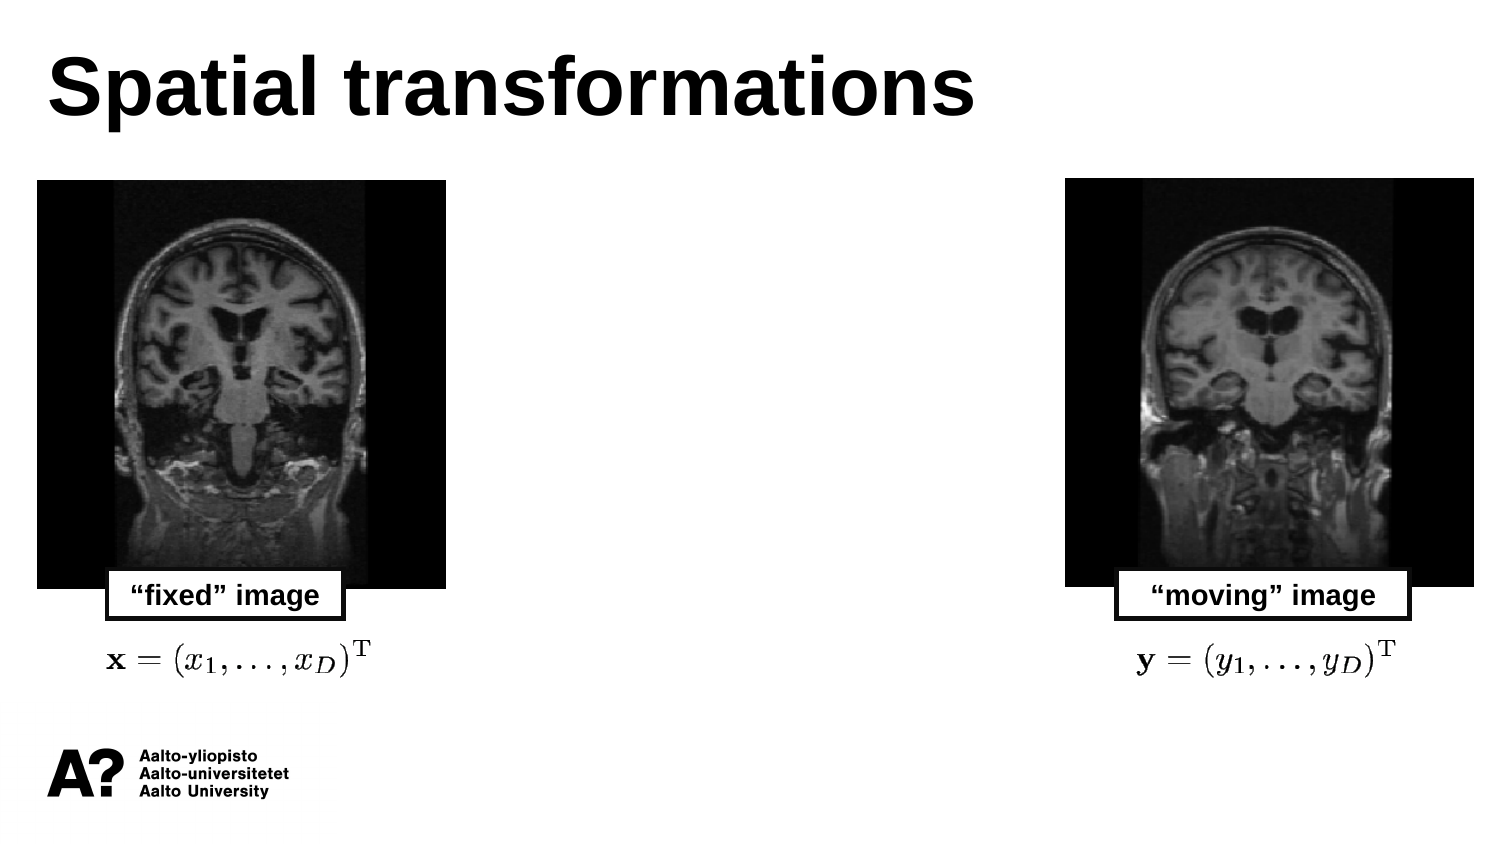

# Spatial transformations
“fixed” image
“moving” image